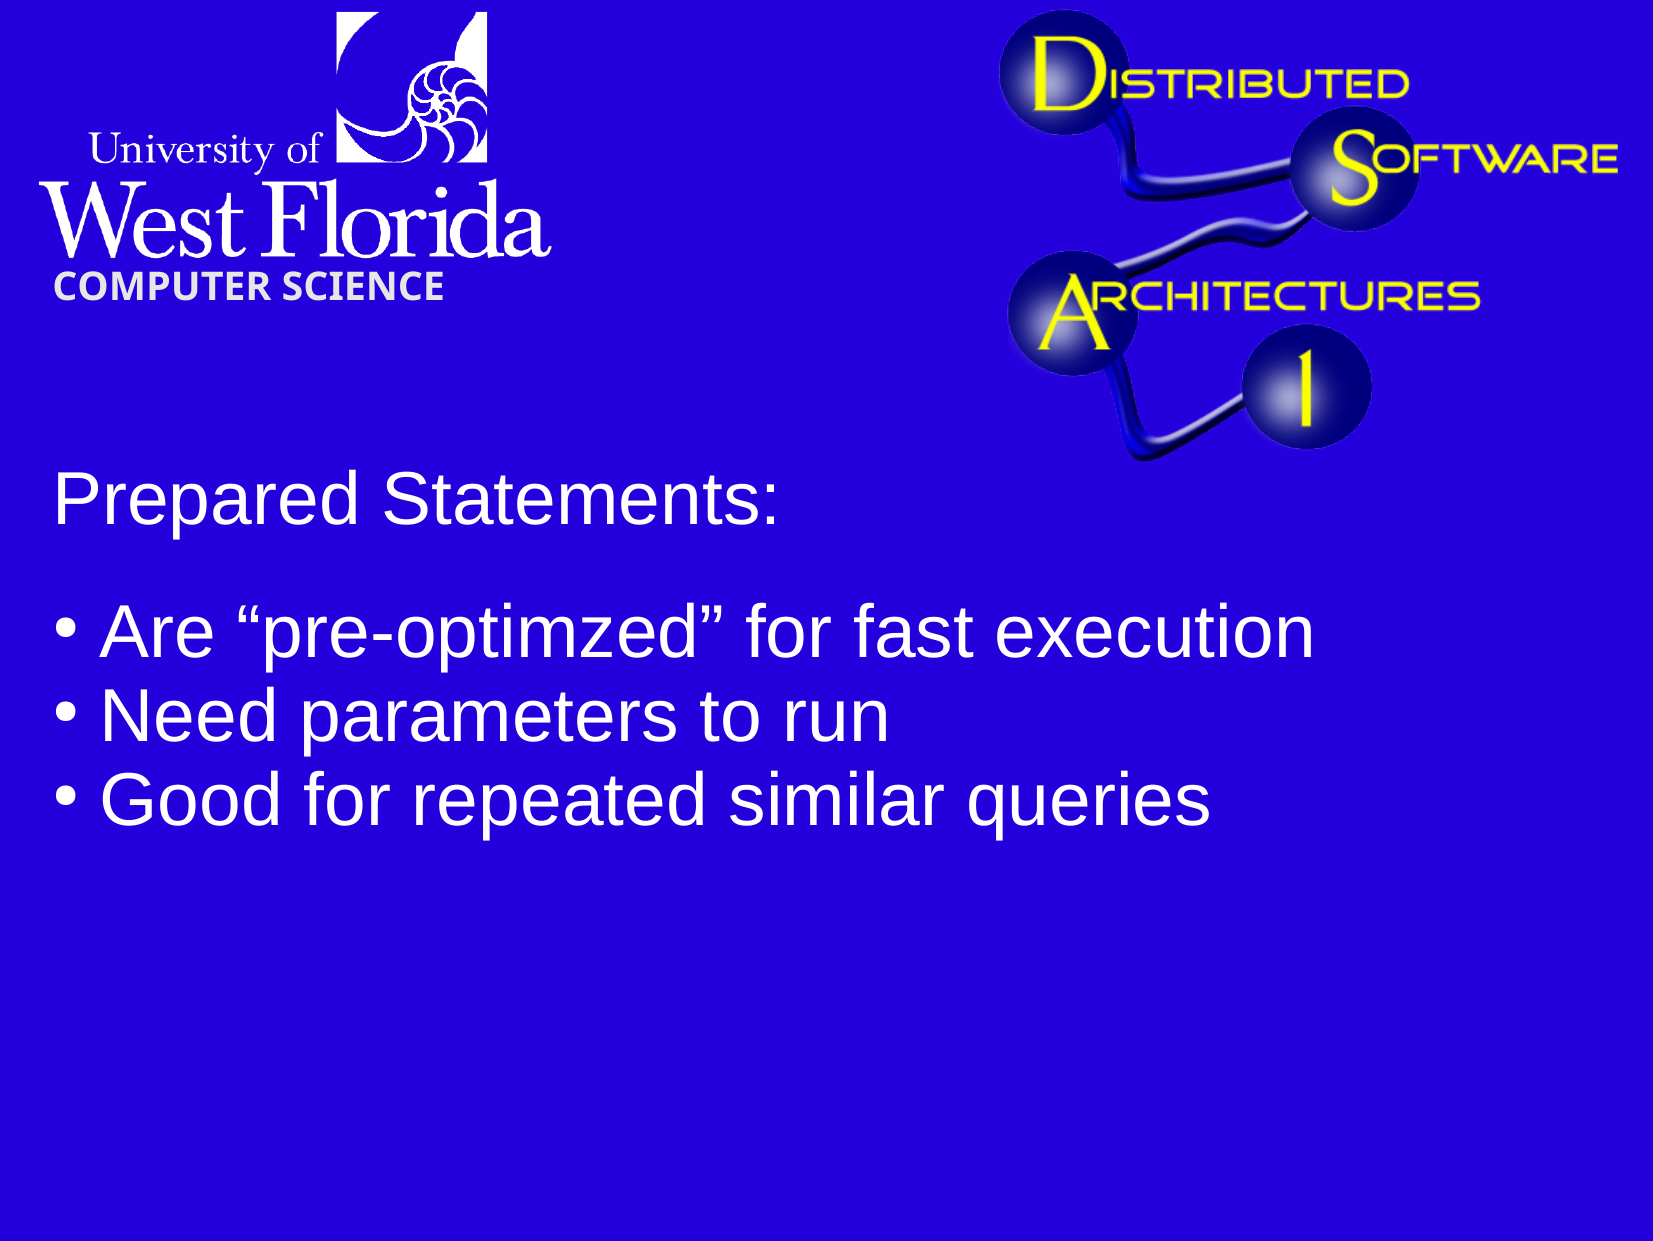

COMPUTER SCIENCE
Prepared Statements:
 Are “pre-optimzed” for fast execution
 Need parameters to run
 Good for repeated similar queries